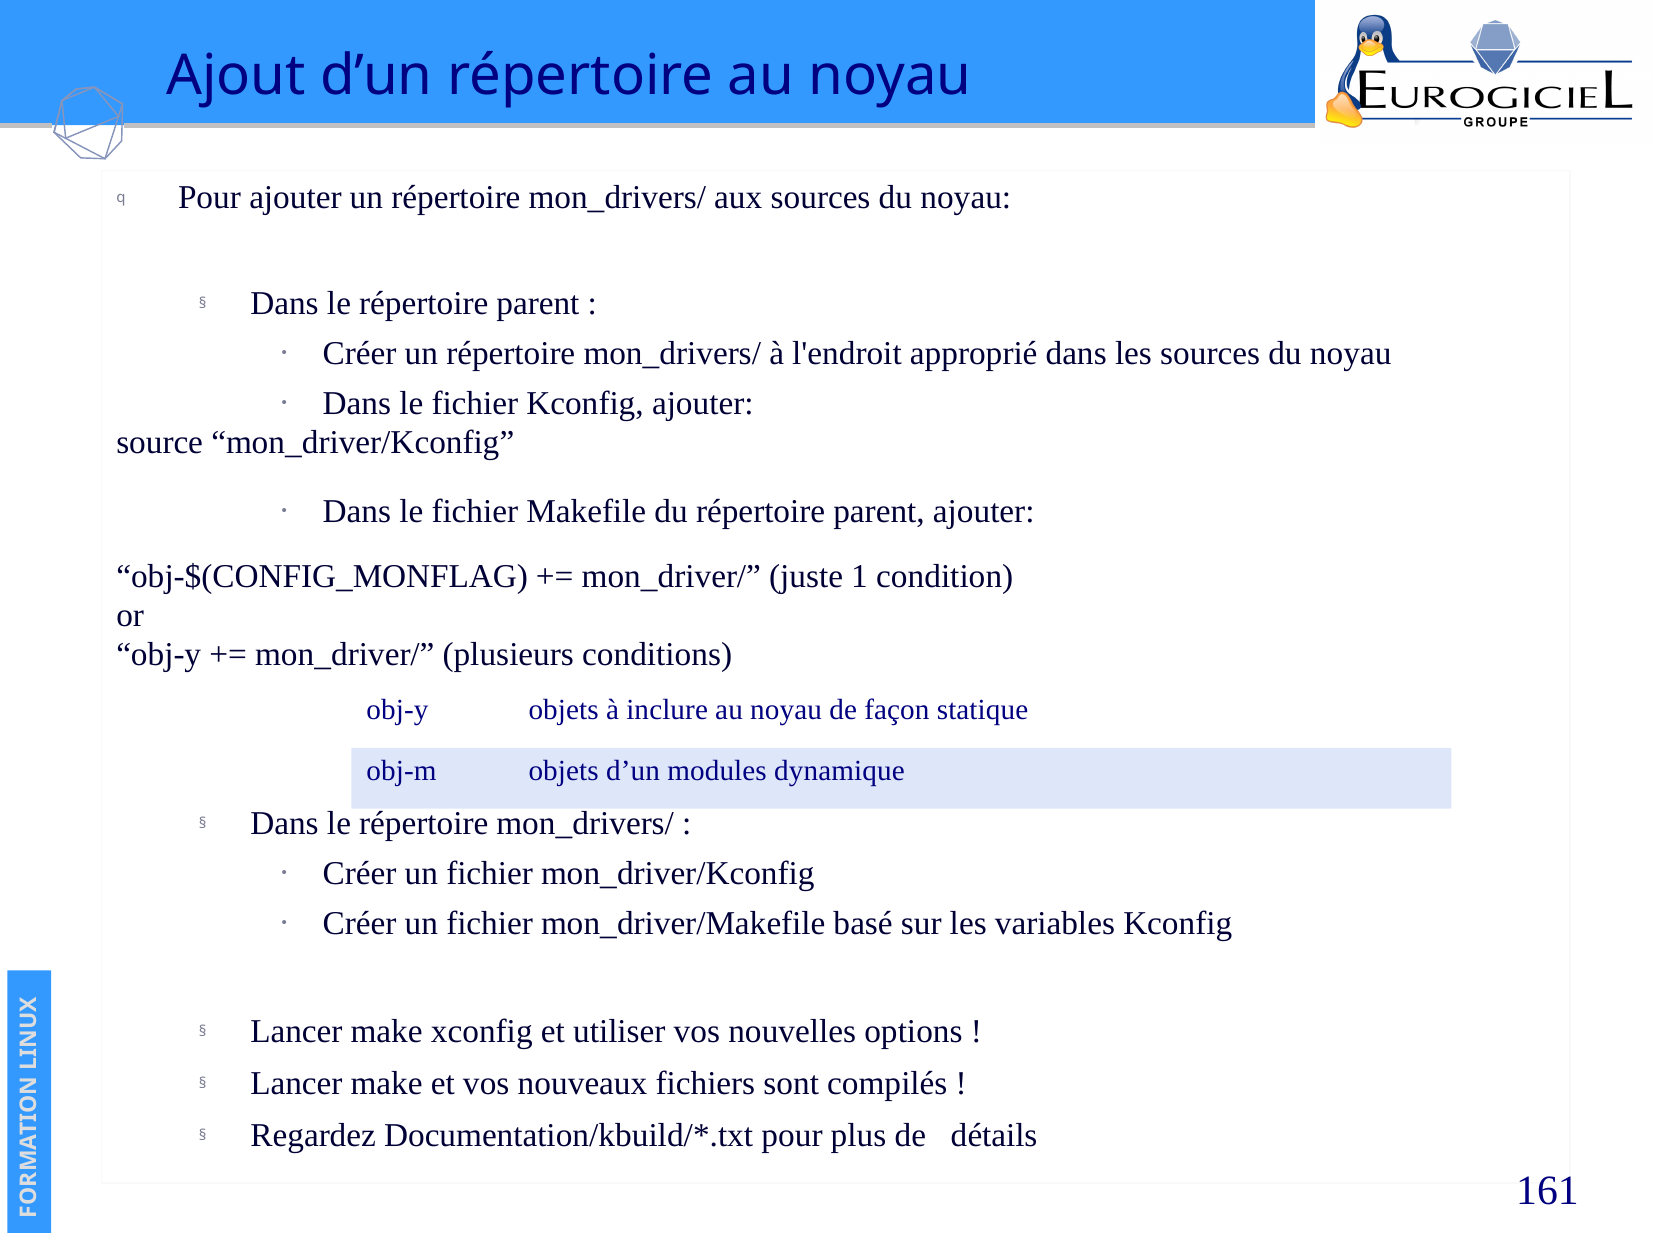

# Ajout d’un répertoire au noyau
Pour ajouter un répertoire mon_drivers/ aux sources du noyau:
Dans le répertoire parent :
Créer un répertoire mon_drivers/ à l'endroit approprié dans les sources du noyau
Dans le fichier Kconfig, ajouter:
source “mon_driver/Kconfig”
Dans le fichier Makefile du répertoire parent, ajouter:
“obj-$(CONFIG_MONFLAG) += mon_driver/” (juste 1 condition)
or
“obj-y += mon_driver/” (plusieurs conditions)
Dans le répertoire mon_drivers/ :
Créer un fichier mon_driver/Kconfig
Créer un fichier mon_driver/Makefile basé sur les variables Kconfig
Lancer make xconfig et utiliser vos nouvelles options !
Lancer make et vos nouveaux fichiers sont compilés !
Regardez Documentation/kbuild/*.txt pour plus de détails
| obj-y | objets à inclure au noyau de façon statique |
| --- | --- |
| obj-m | objets d’un modules dynamique |